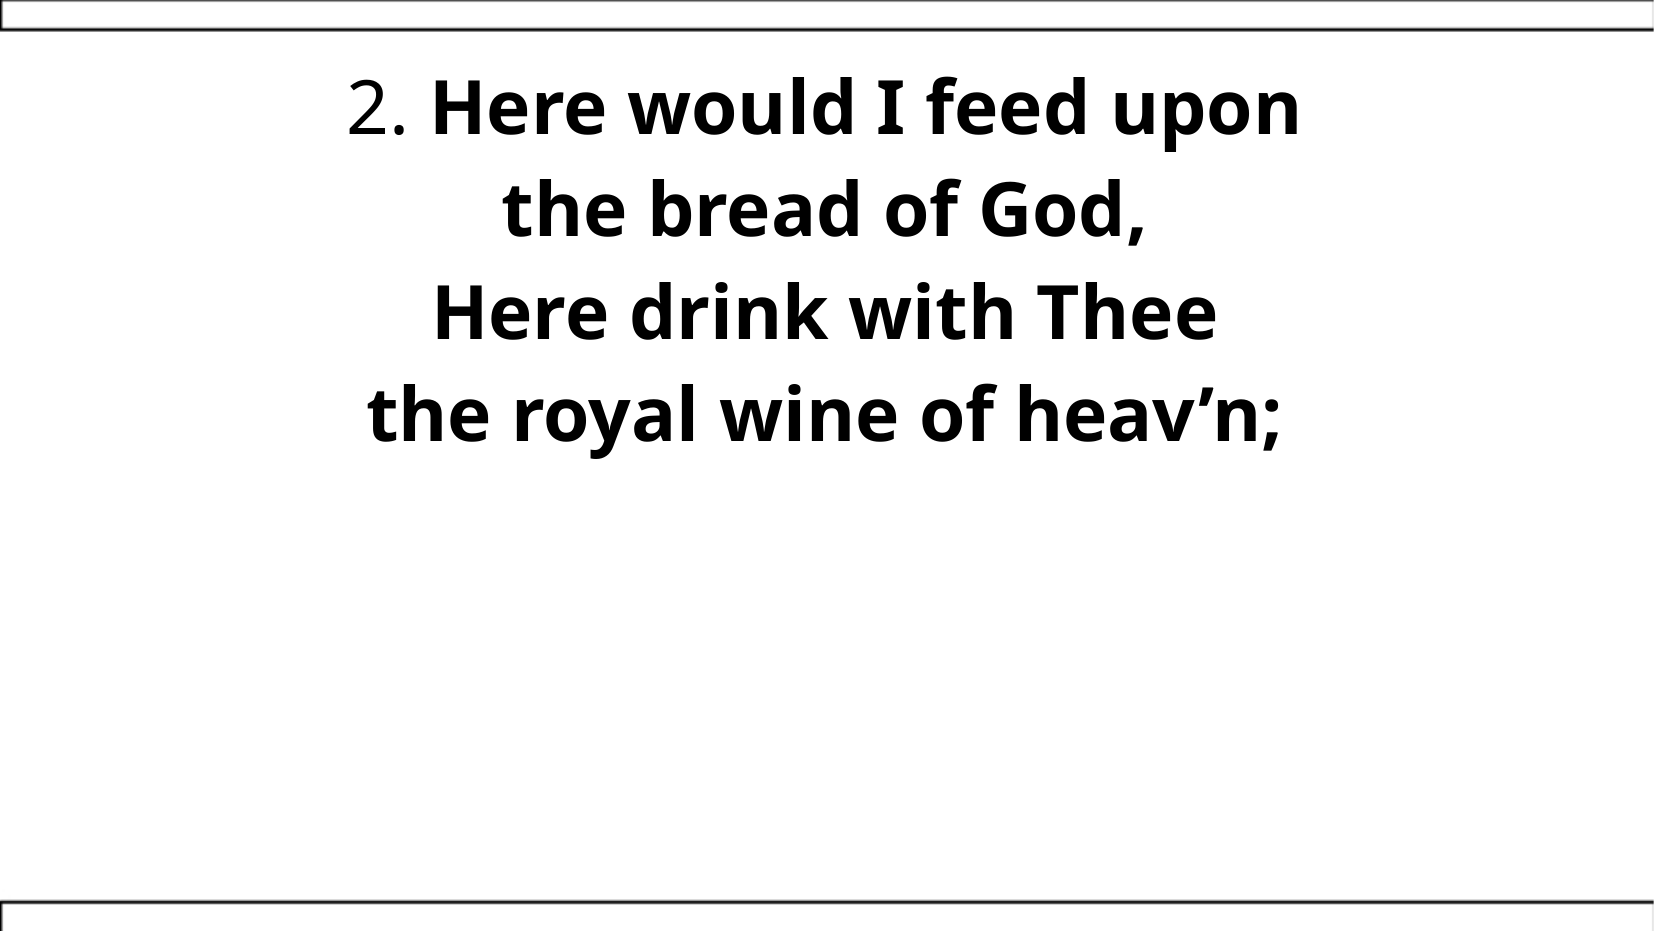

2. Here would I feed upon
the bread of God,
Here drink with Thee
the royal wine of heav’n;